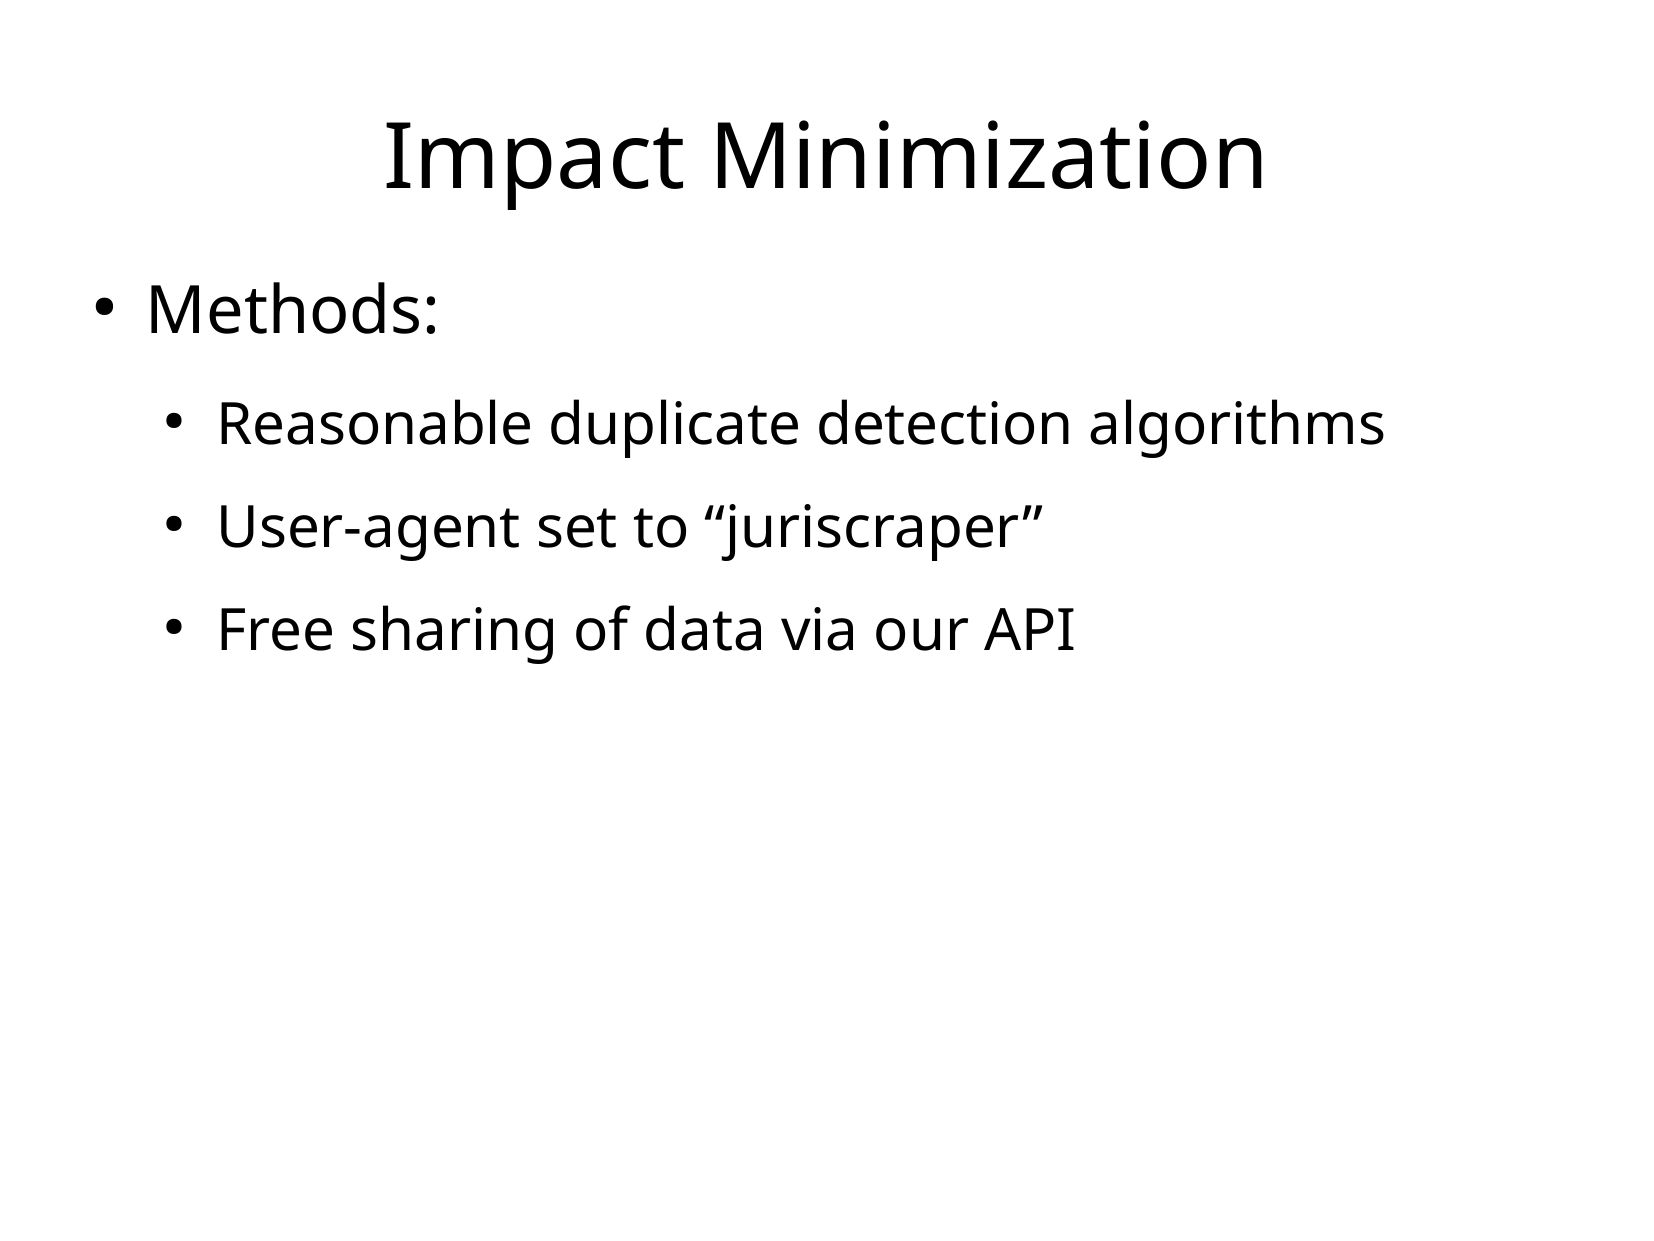

# Impact Minimization
Methods:
Reasonable duplicate detection algorithms
User-agent set to “juriscraper”
Free sharing of data via our API